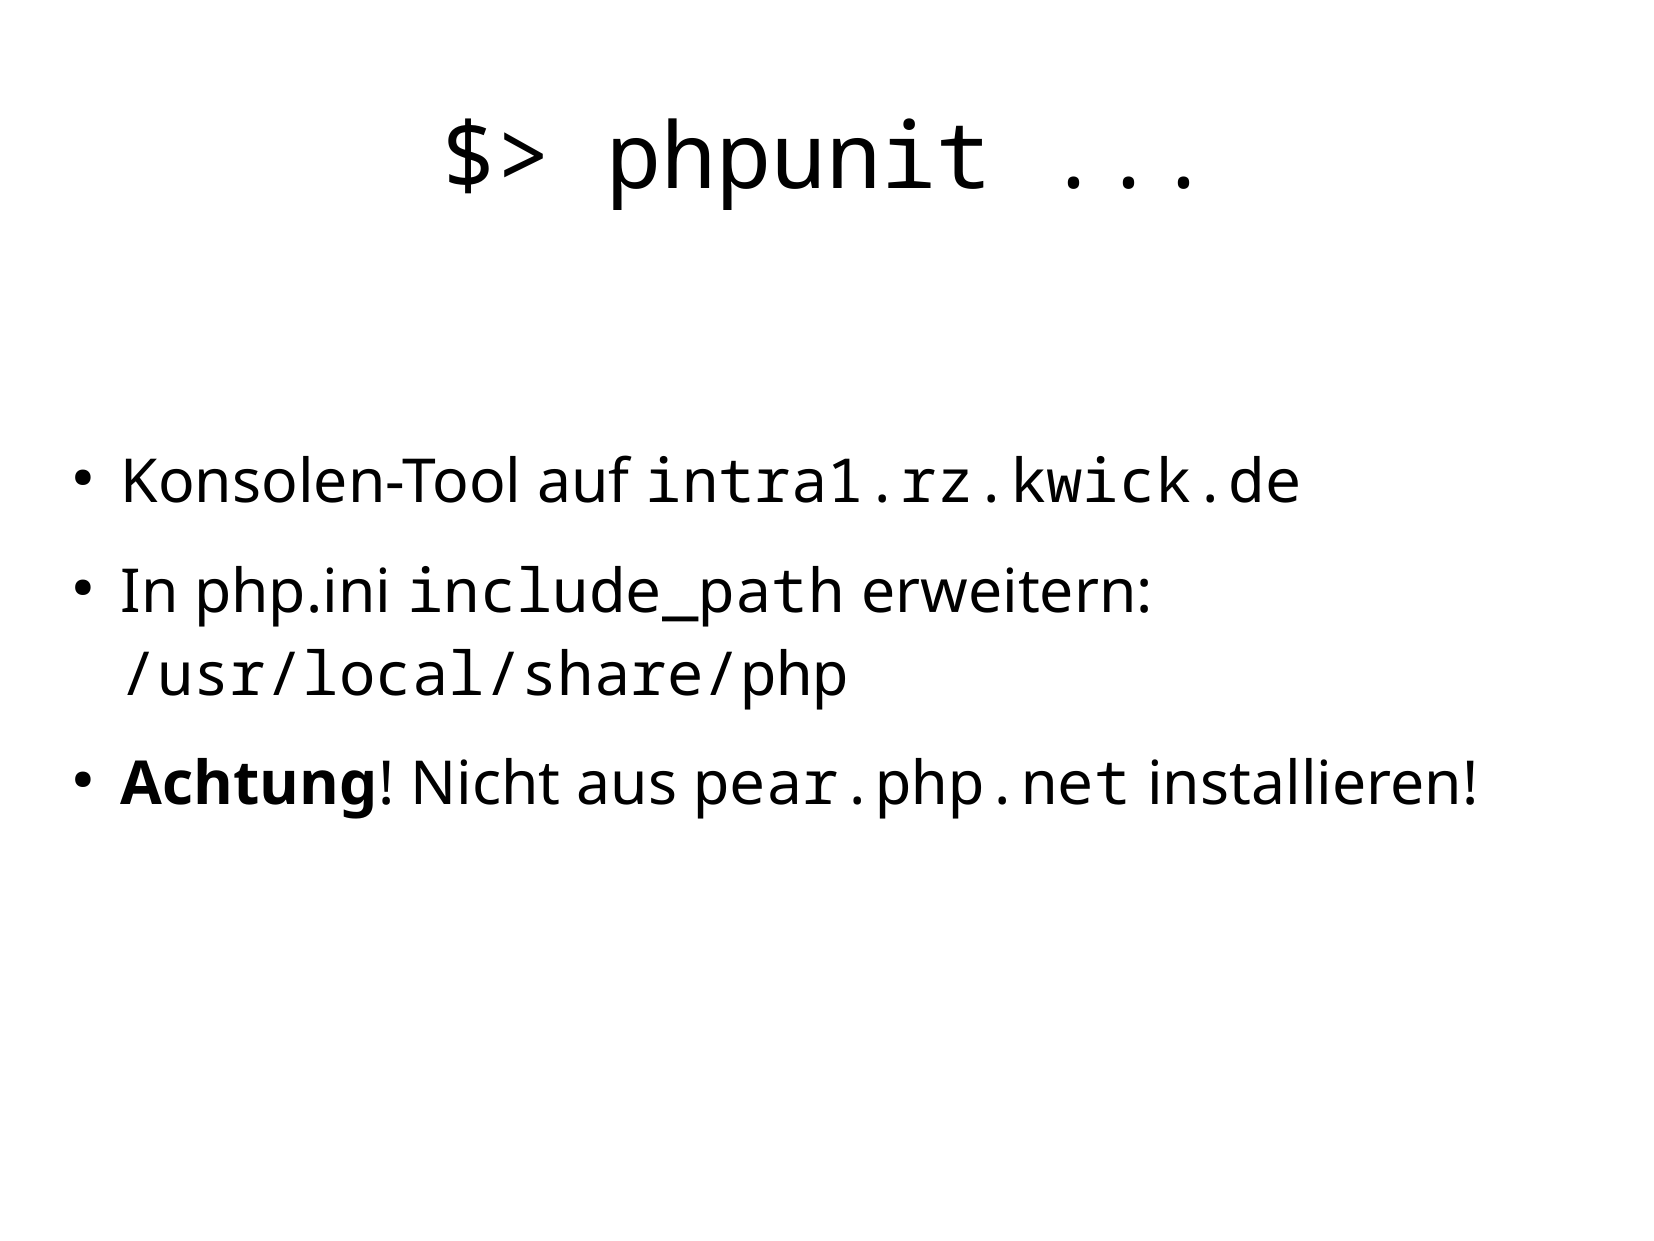

# $> phpunit ...
Konsolen-Tool auf intra1.rz.kwick.de
In php.ini include_path erweitern: /usr/local/share/php
Achtung! Nicht aus pear.php.net installieren!